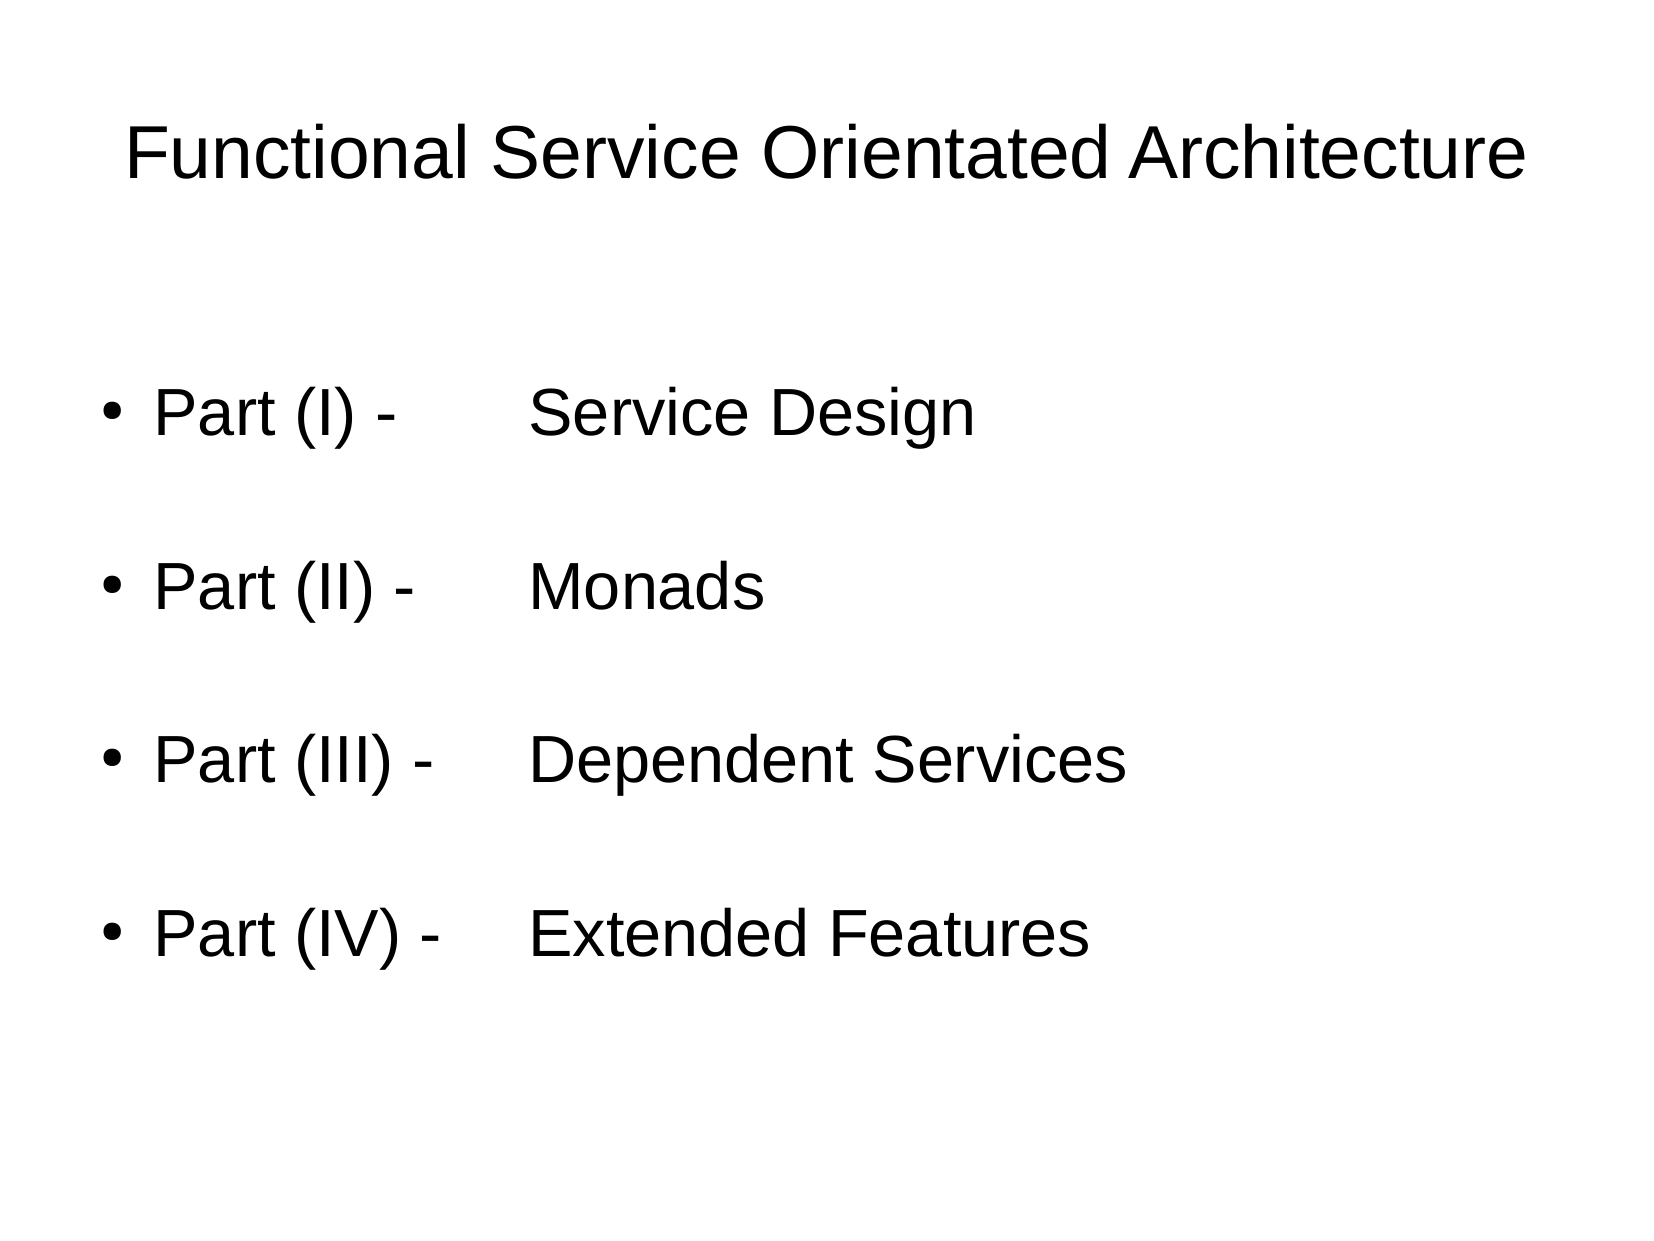

# Functional Service Orientated Architecture
Part (I) -		Service Design
Part (II) -		Monads
Part (III) -		Dependent Services
Part (IV) -		Extended Features